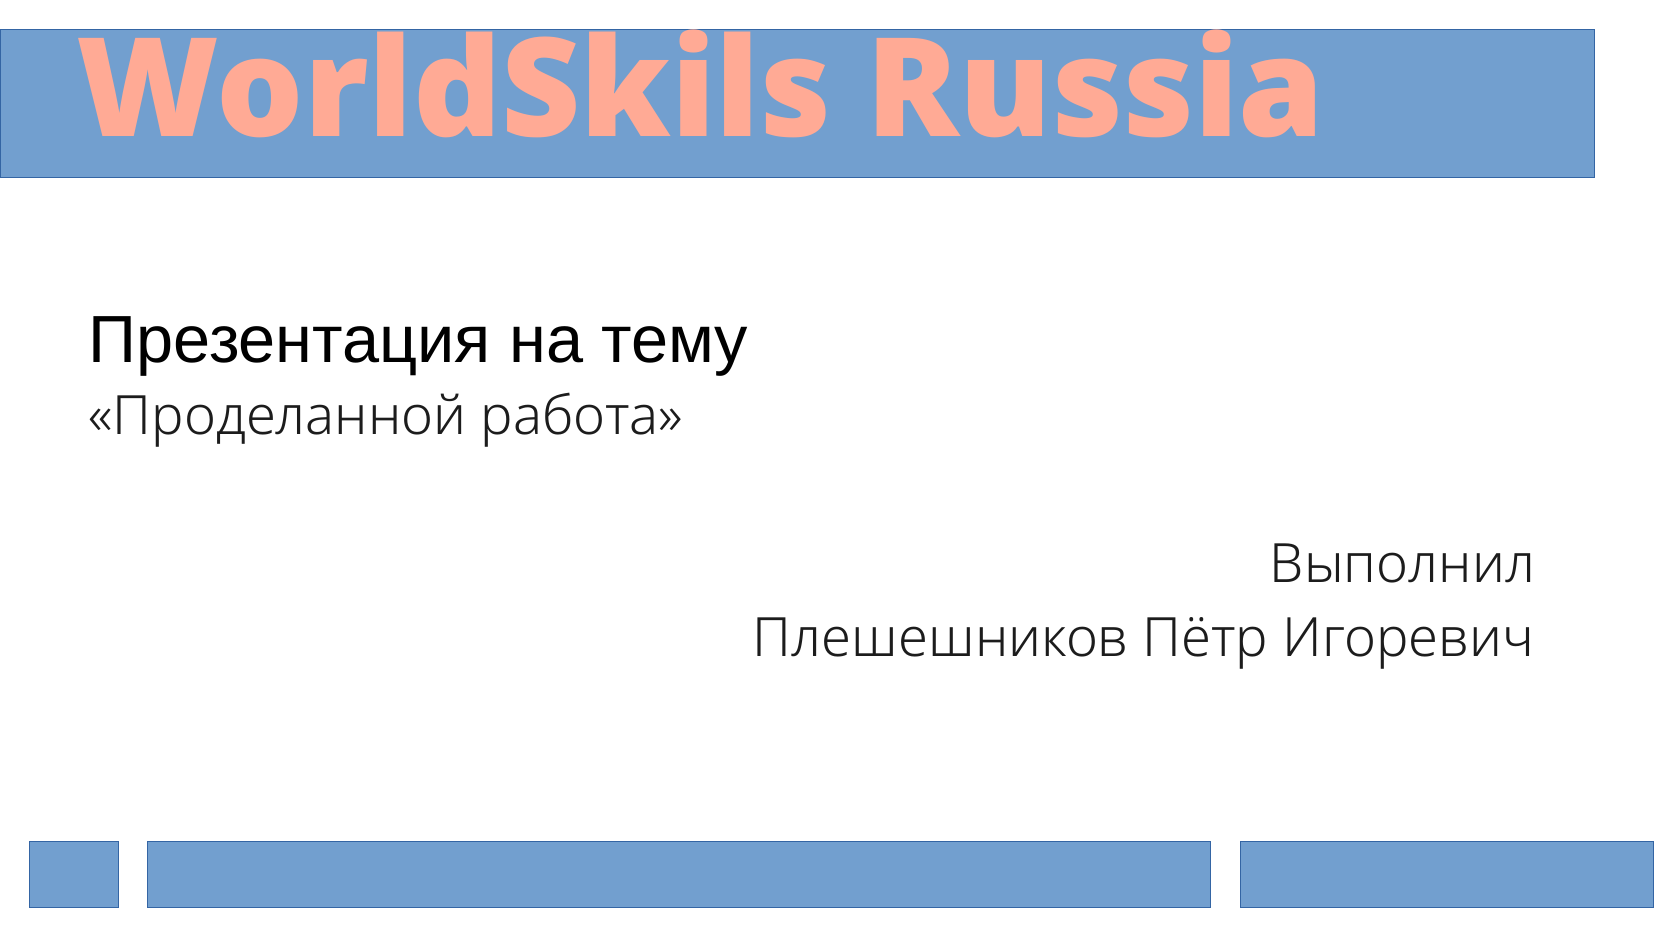

# WorldSkils Russia
Презентация на тему
«Проделанной работа»
Выполнил
Плешешников Пётр Игоревич